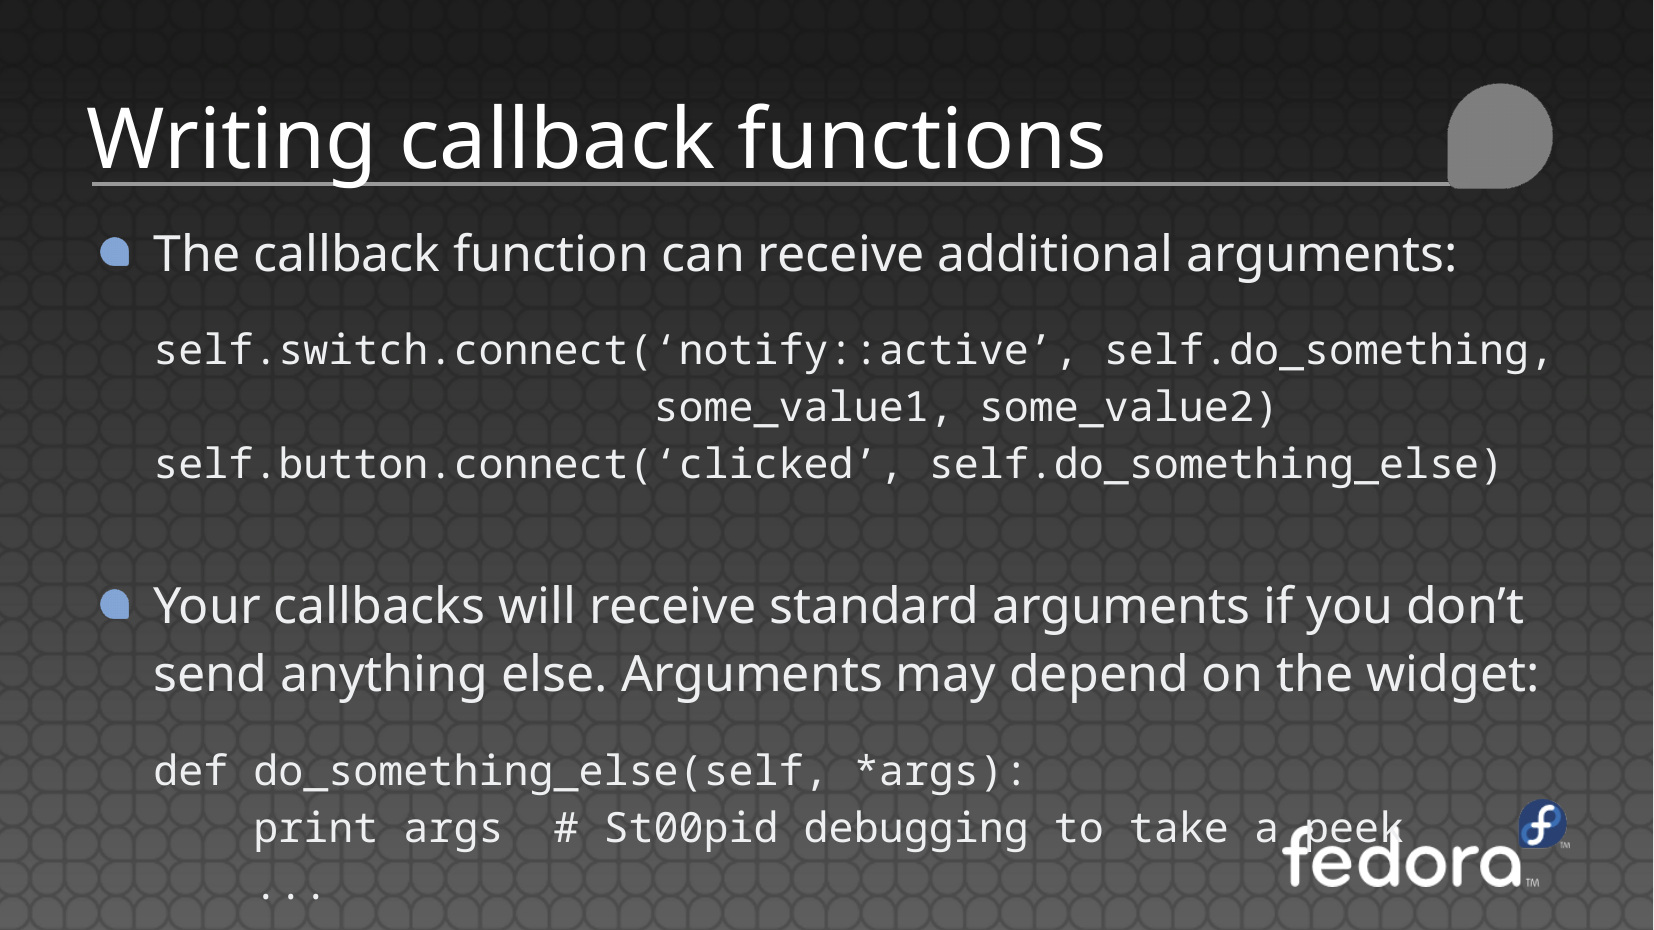

# Writing callback functions
The callback function can receive additional arguments:
self.switch.connect(‘notify::active’, self.do_something,
 some_value1, some_value2)
self.button.connect(‘clicked’, self.do_something_else)
Your callbacks will receive standard arguments if you don’t send anything else. Arguments may depend on the widget:
def do_something_else(self, *args):
 print args # St00pid debugging to take a peek
 ...